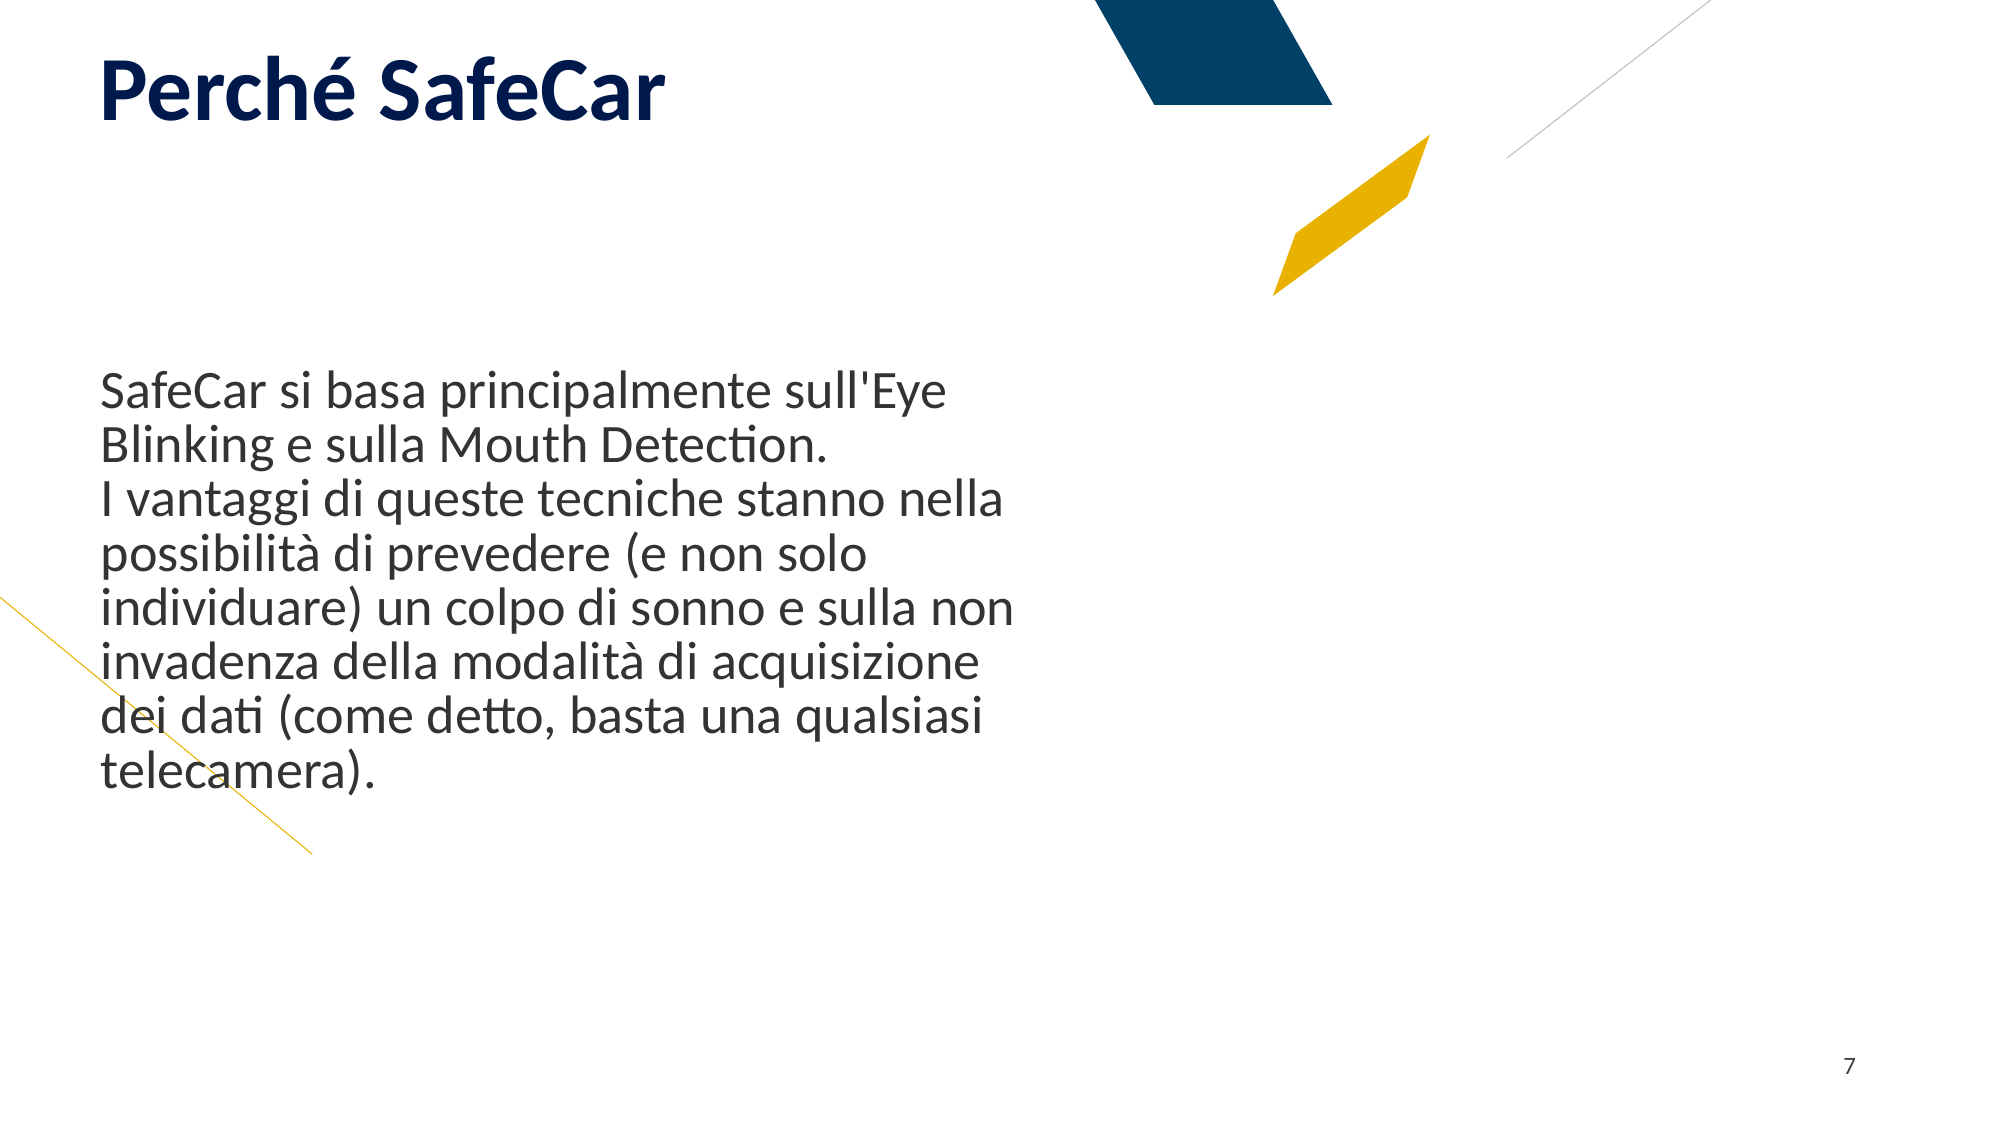

# Perché SafeCar
SafeCar si basa principalmente sull'Eye Blinking e sulla Mouth Detection.
I vantaggi di queste tecniche stanno nella possibilità di prevedere (e non solo individuare) un colpo di sonno e sulla non invadenza della modalità di acquisizione dei dati (come detto, basta una qualsiasi telecamera).